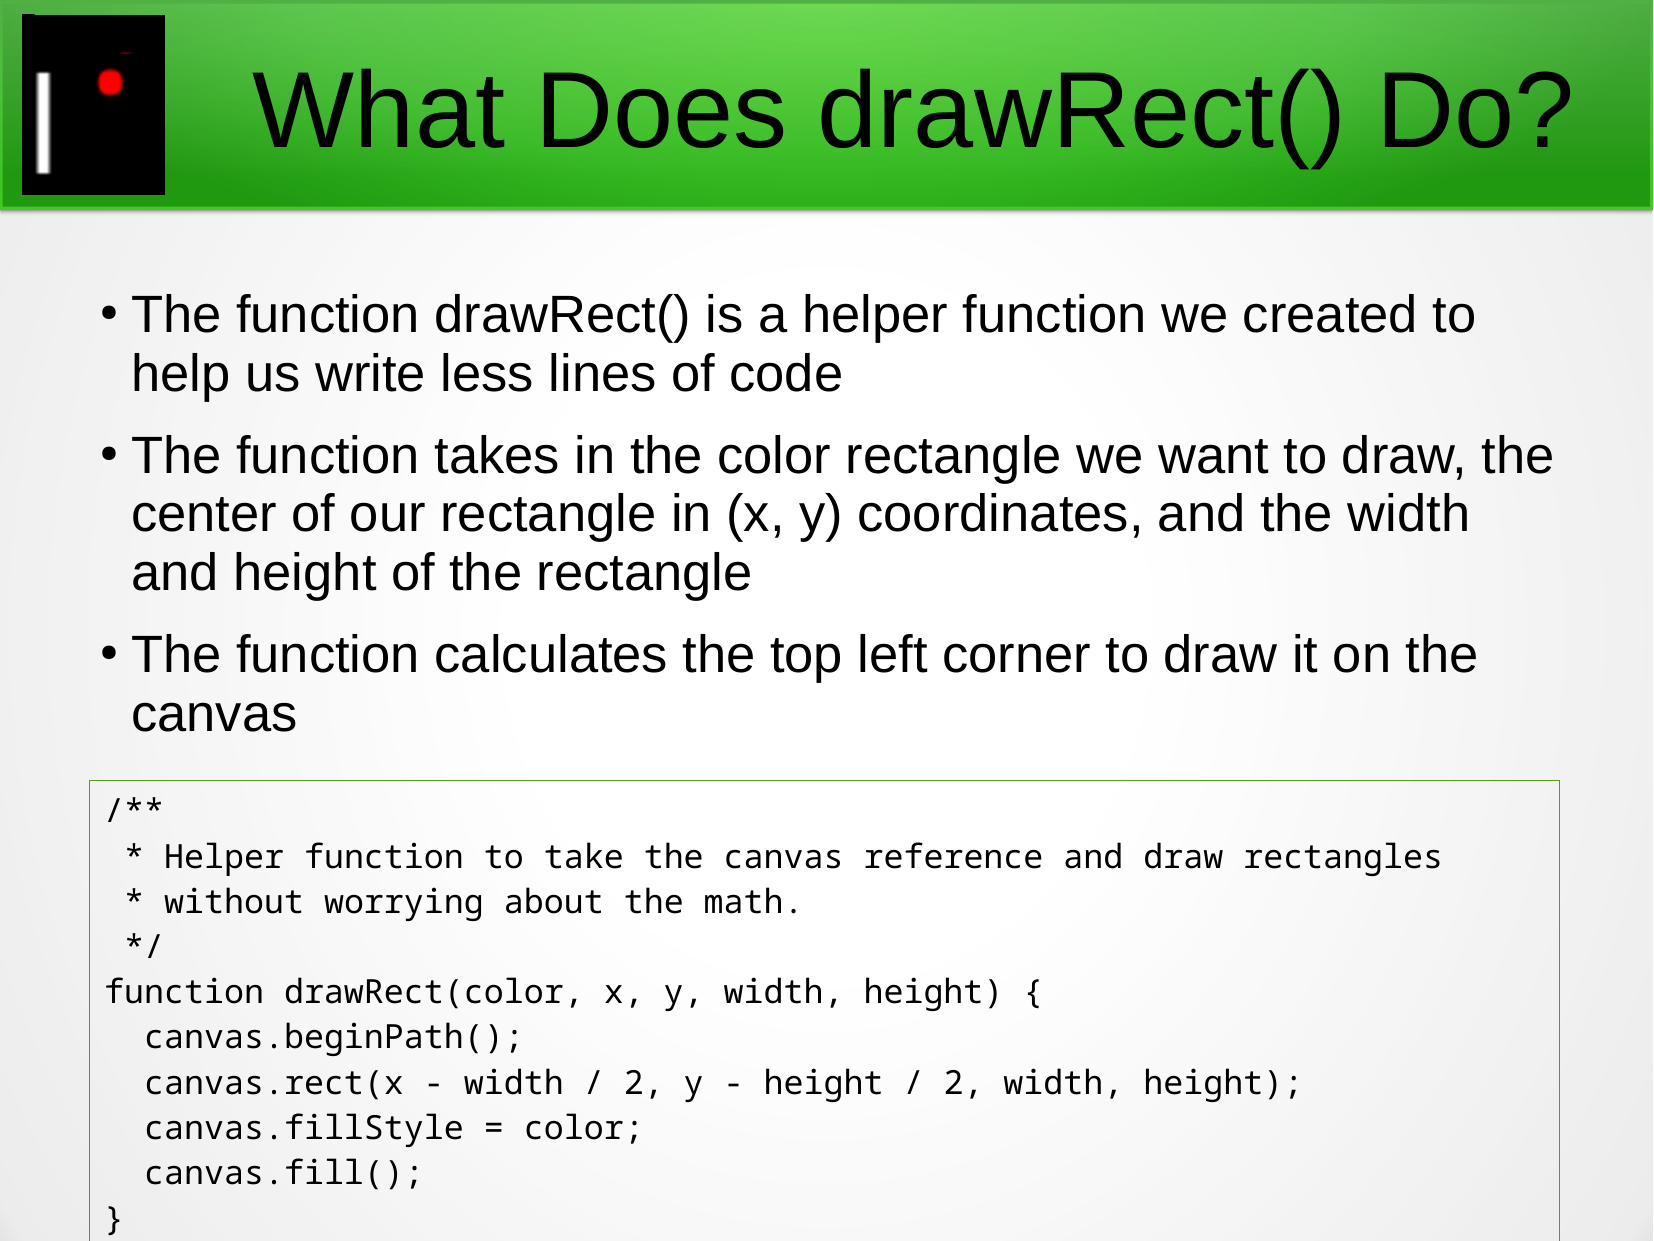

# What Does drawRect() Do?
The function drawRect() is a helper function we created to help us write less lines of code
The function takes in the color rectangle we want to draw, the center of our rectangle in (x, y) coordinates, and the width and height of the rectangle
The function calculates the top left corner to draw it on the canvas
/**
 * Helper function to take the canvas reference and draw rectangles
 * without worrying about the math.
 */
function drawRect(color, x, y, width, height) {
 canvas.beginPath();
 canvas.rect(x - width / 2, y - height / 2, width, height);
 canvas.fillStyle = color;
 canvas.fill();
}